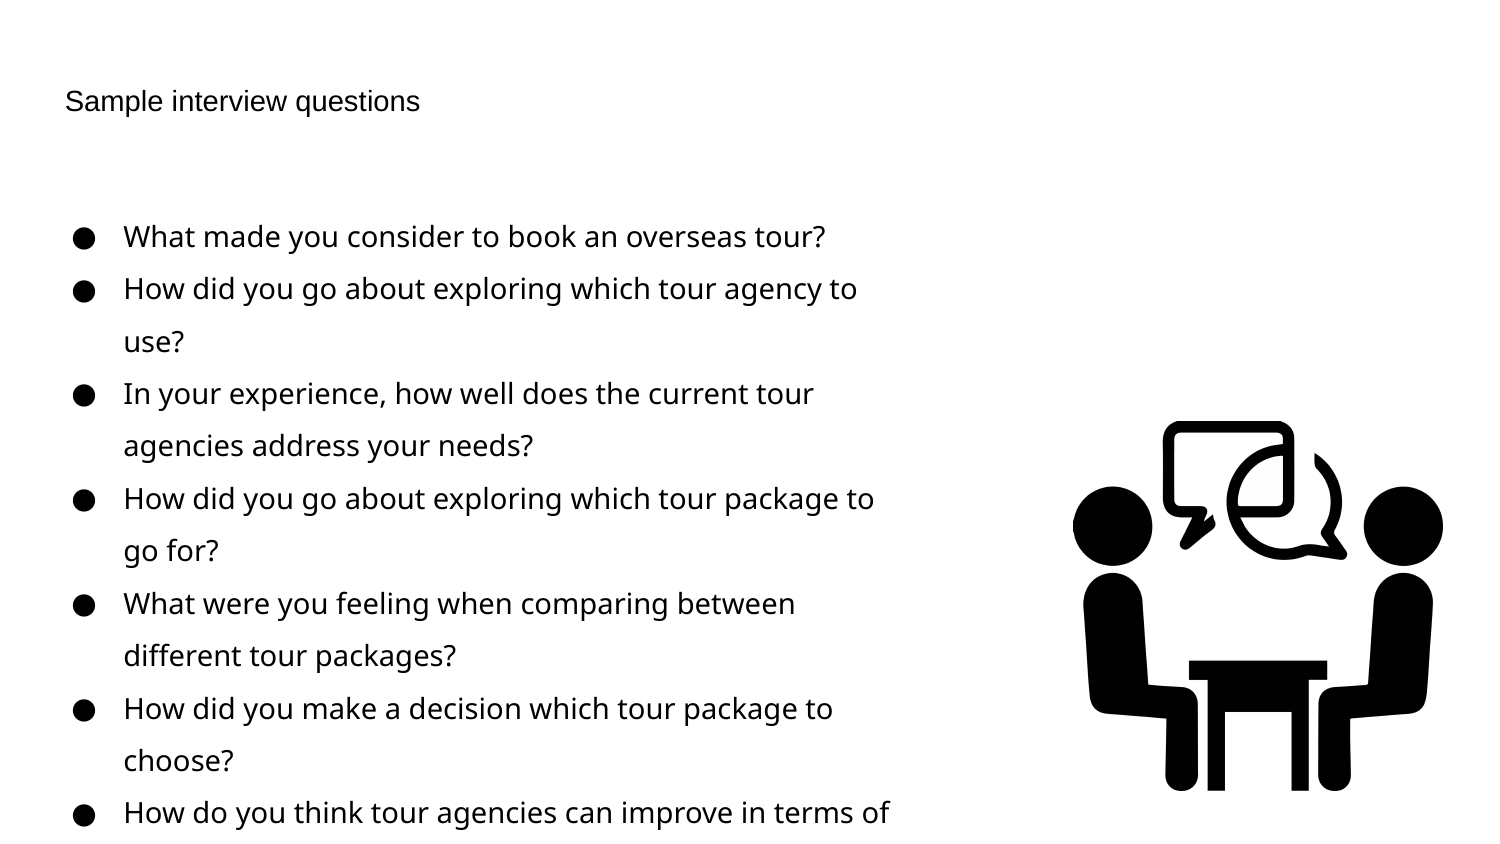

# Sample interview questions
What made you consider to book an overseas tour?
How did you go about exploring which tour agency to use?
In your experience, how well does the current tour agencies address your needs?
How did you go about exploring which tour package to go for?
What were you feeling when comparing between different tour packages?
How did you make a decision which tour package to choose?
How do you think tour agencies can improve in terms of customer experience?